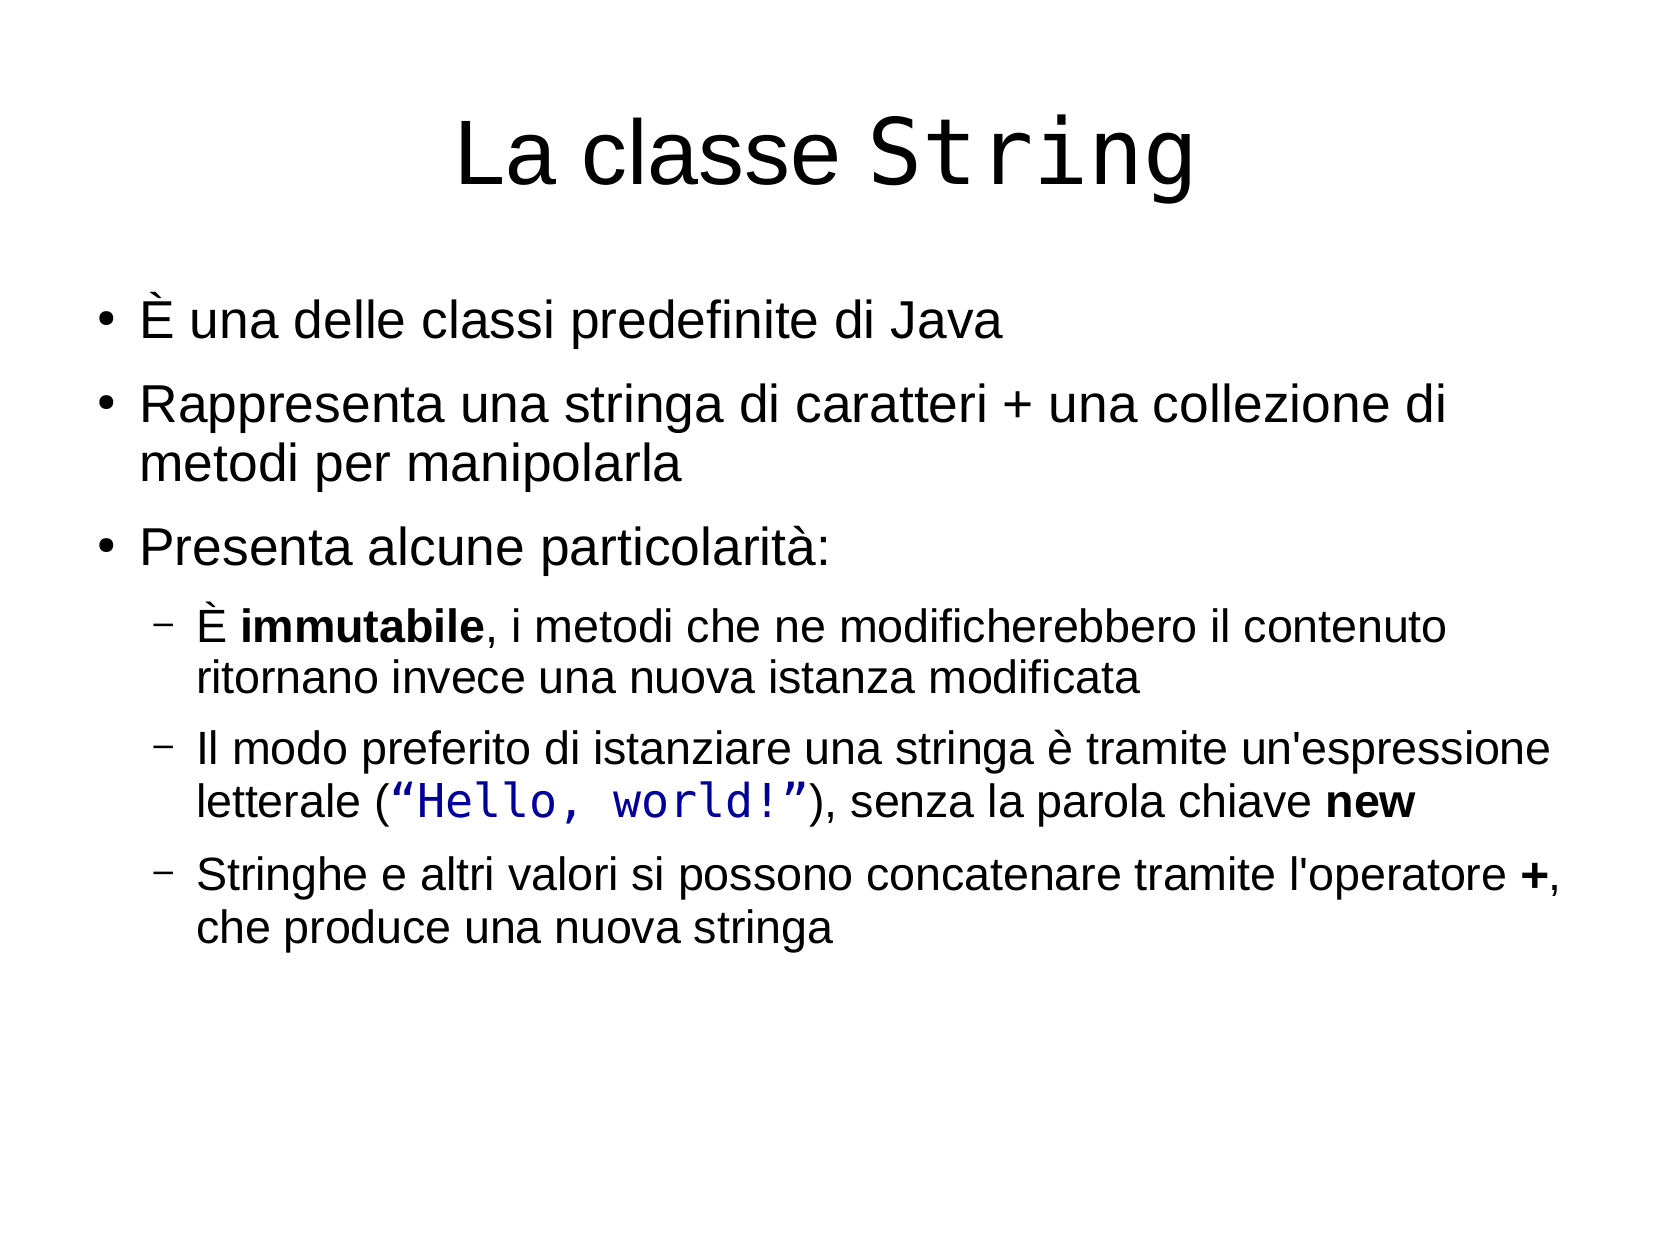

# La classe String
È una delle classi predefinite di Java
Rappresenta una stringa di caratteri + una collezione di metodi per manipolarla
Presenta alcune particolarità:
È immutabile, i metodi che ne modificherebbero il contenuto ritornano invece una nuova istanza modificata
Il modo preferito di istanziare una stringa è tramite un'espressione letterale (“Hello, world!”), senza la parola chiave new
Stringhe e altri valori si possono concatenare tramite l'operatore +, che produce una nuova stringa